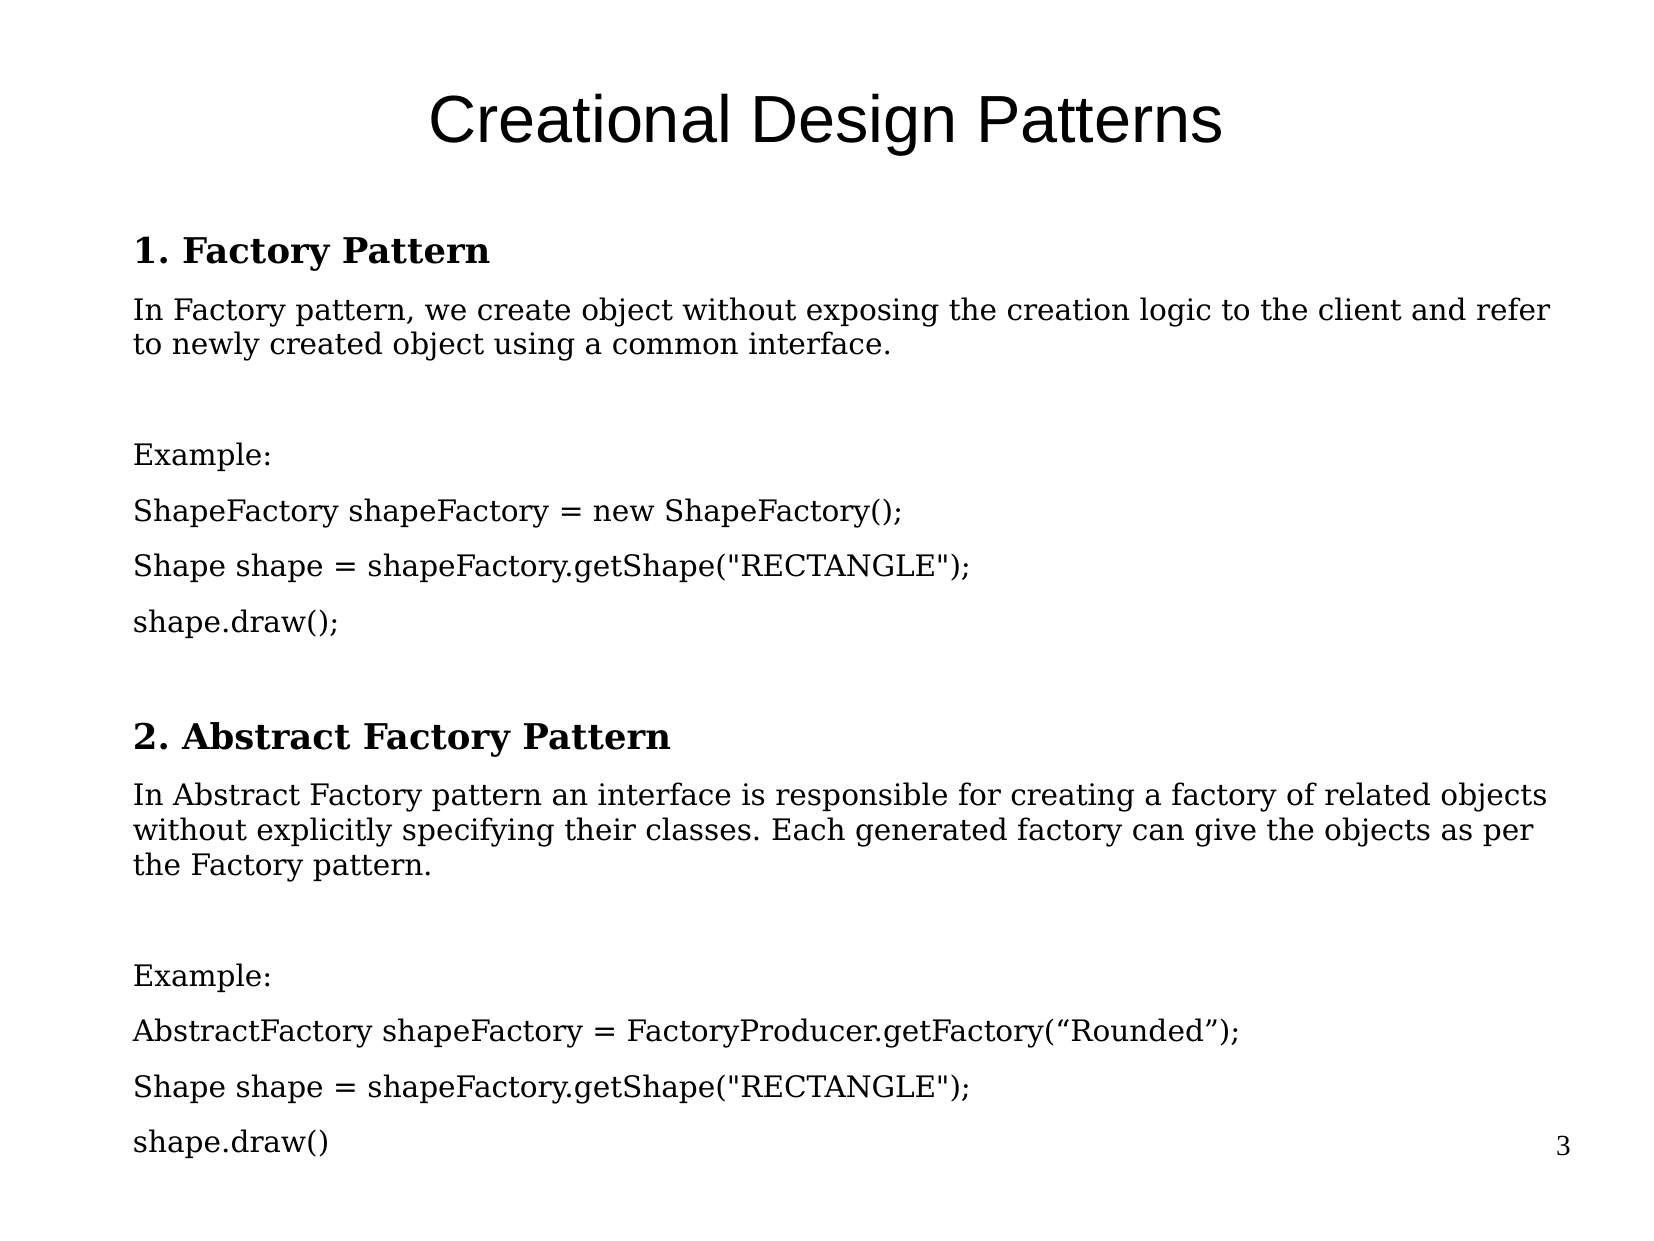

# Creational Design Patterns
1. Factory Pattern
In Factory pattern, we create object without exposing the creation logic to the client and refer to newly created object using a common interface.
Example:
ShapeFactory shapeFactory = new ShapeFactory();
Shape shape = shapeFactory.getShape("RECTANGLE");
shape.draw();
2. Abstract Factory Pattern
In Abstract Factory pattern an interface is responsible for creating a factory of related objects without explicitly specifying their classes. Each generated factory can give the objects as per the Factory pattern.
Example:
AbstractFactory shapeFactory = FactoryProducer.getFactory(“Rounded”);
Shape shape = shapeFactory.getShape("RECTANGLE");
shape.draw()
3